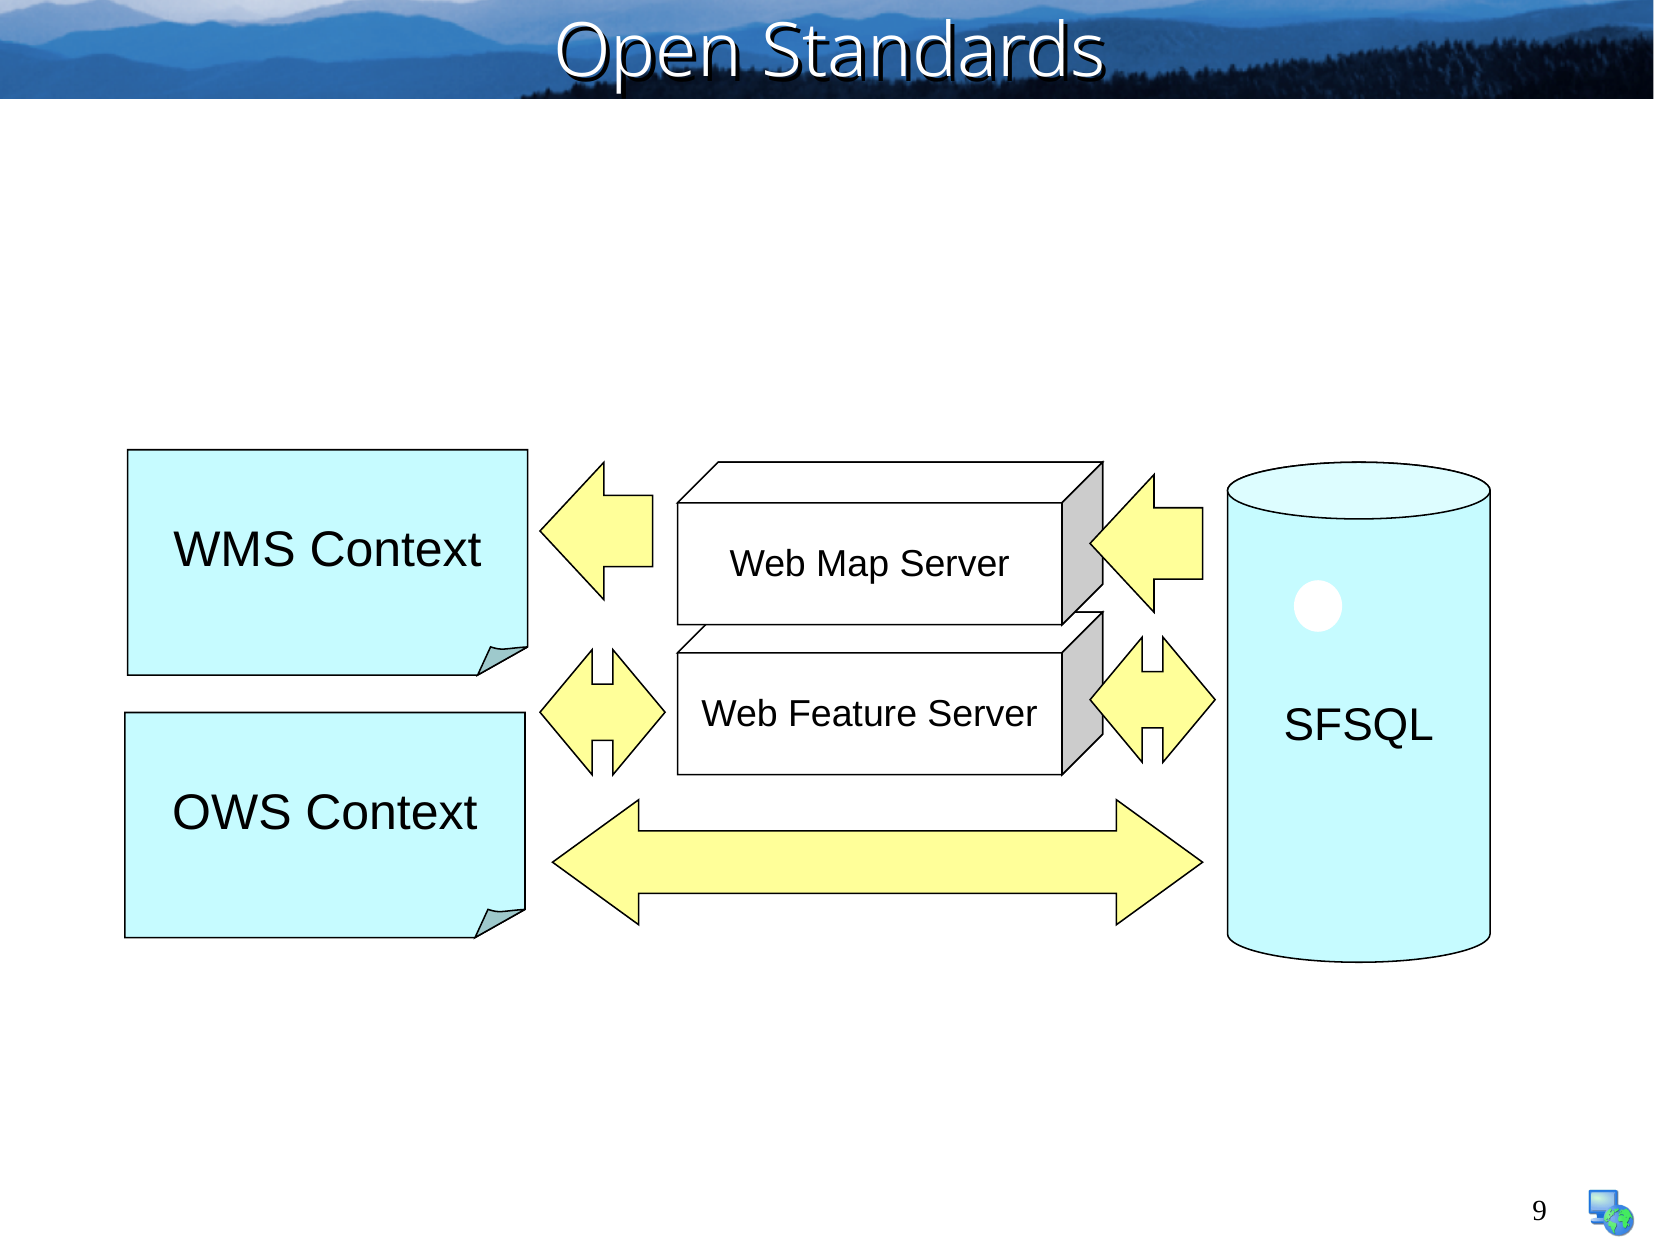

# Open Standards
WMS Context
Web Map Server
Web Feature Server
SFSQL
OWS Context
9